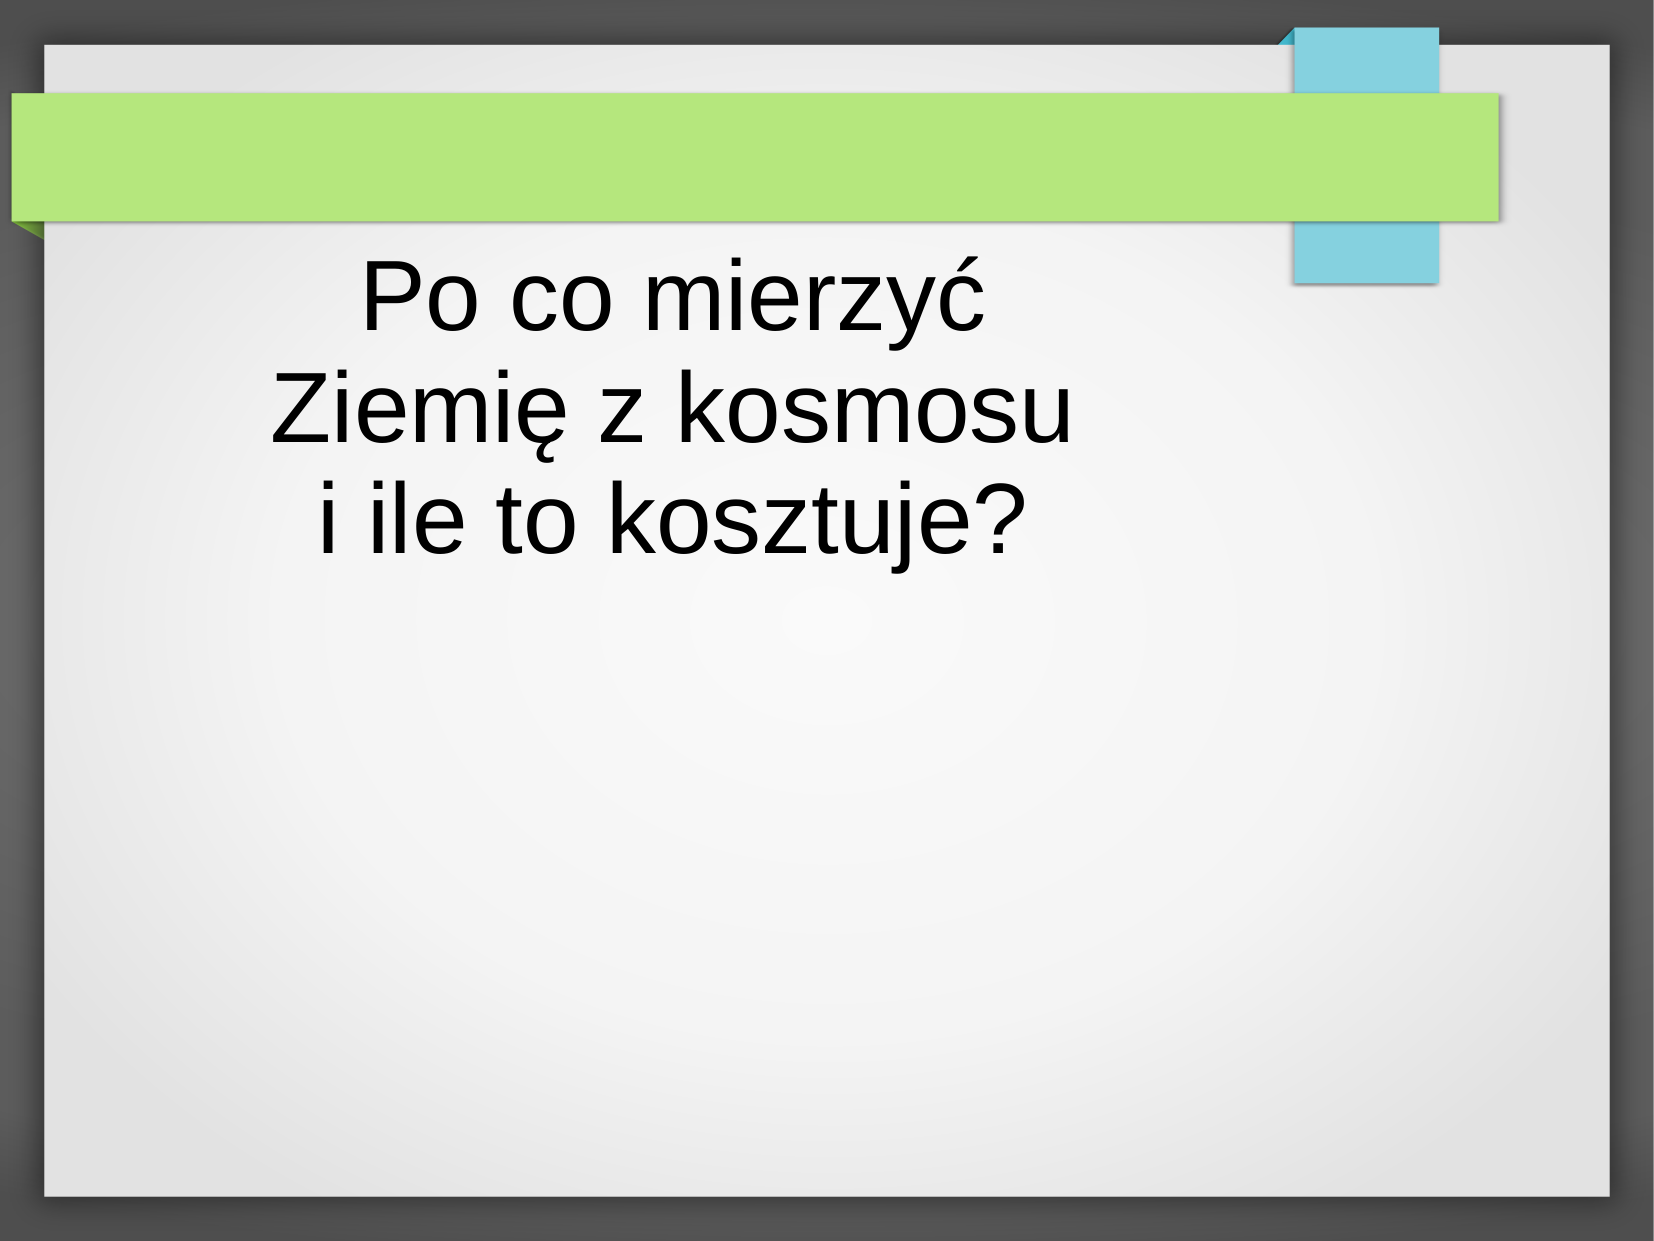

# Po co mierzyć
Ziemię z kosmosu
i ile to kosztuje?